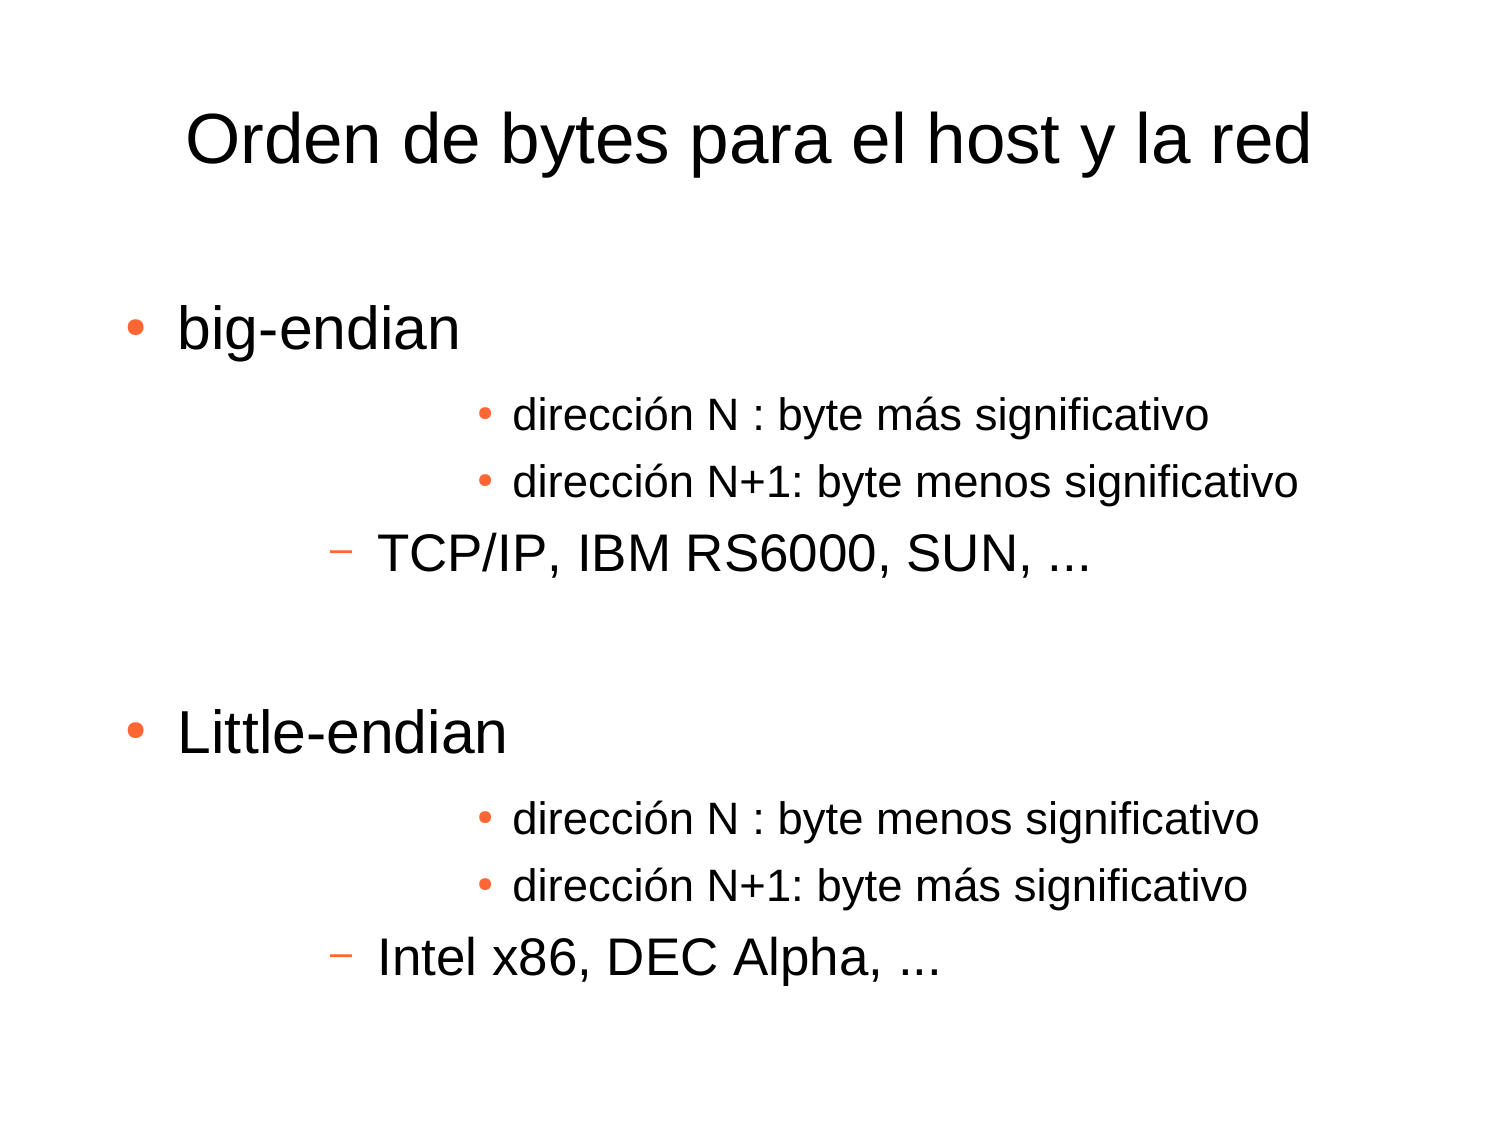

# Orden de bytes para el host y la red
big-endian
dirección N : byte más significativo
dirección N+1: byte menos significativo
TCP/IP, IBM RS6000, SUN, ...
Little-endian
dirección N : byte menos significativo
dirección N+1: byte más significativo
Intel x86, DEC Alpha, ...